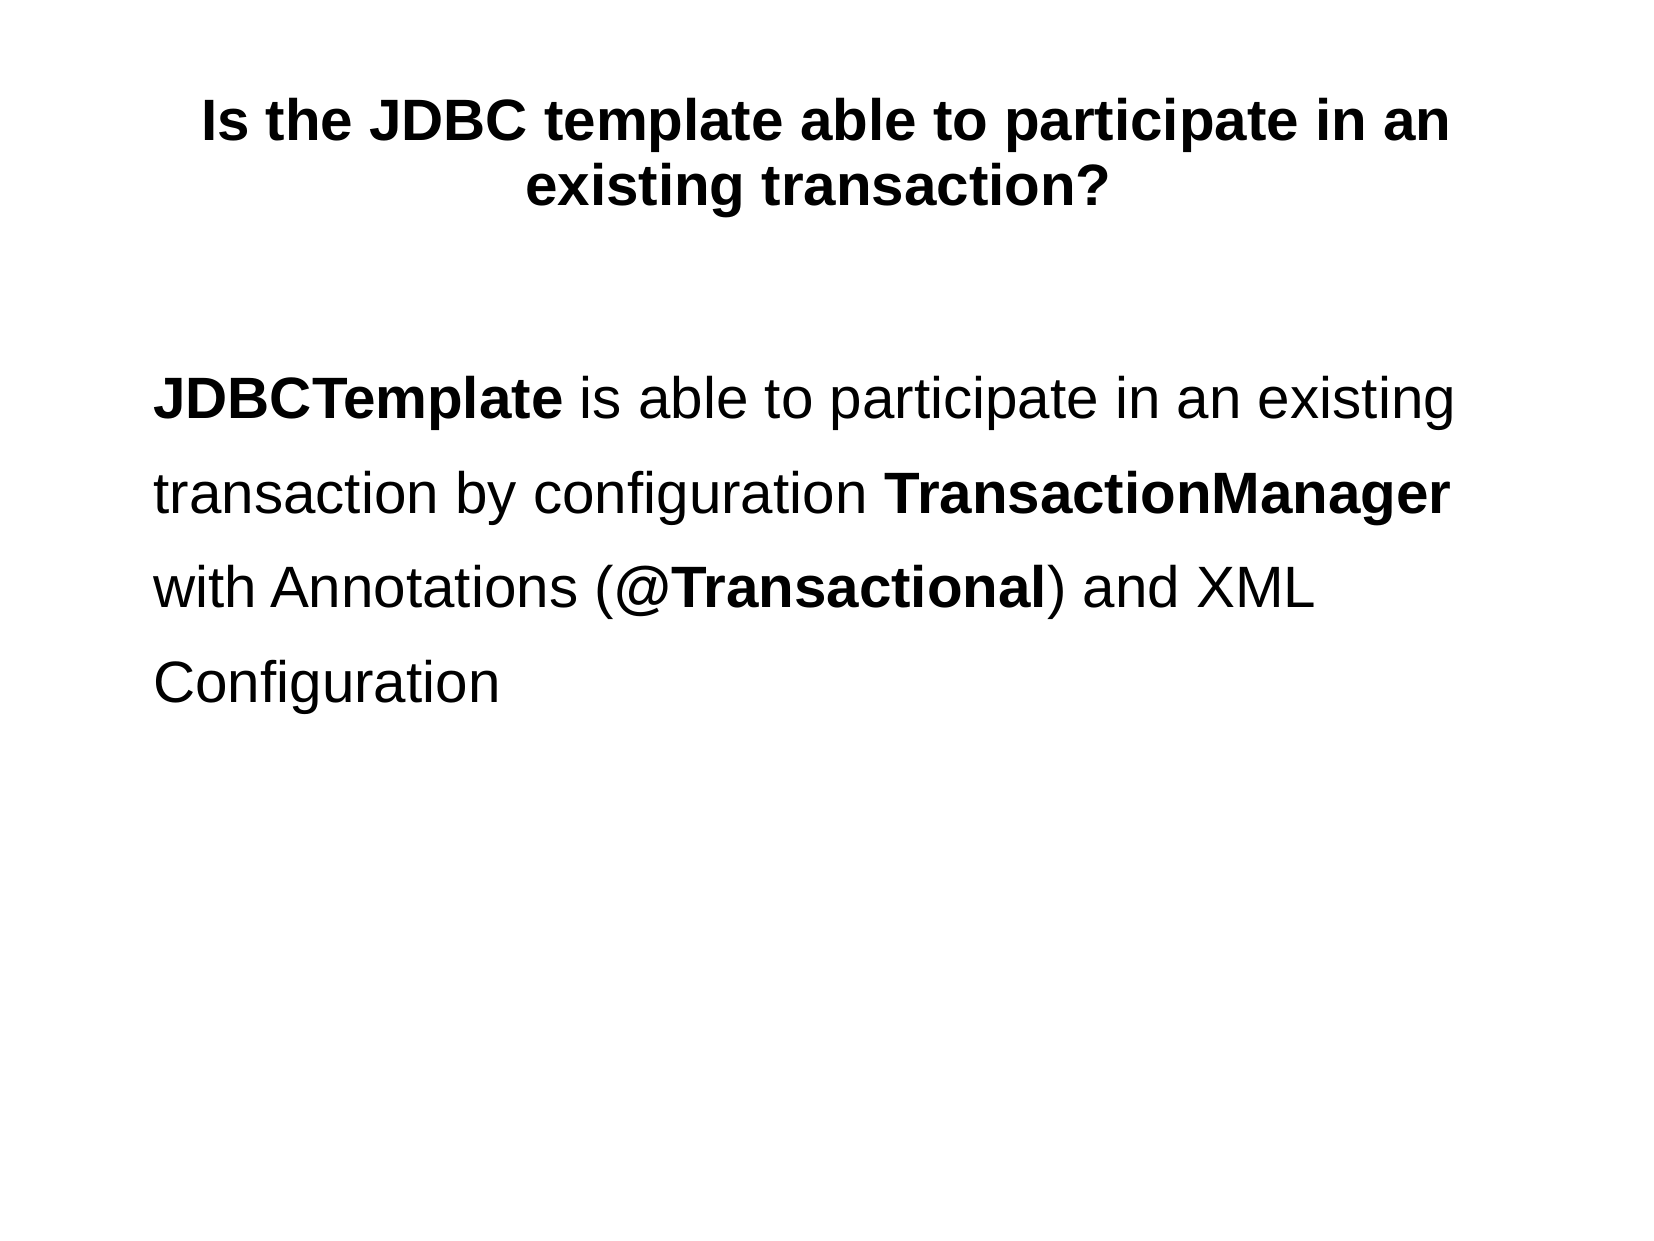

# Is the JDBC template able to participate in an existing transaction?
JDBCTemplate is able to participate in an existing
transaction by configuration TransactionManager
with Annotations (@Transactional) and XML
Configuration